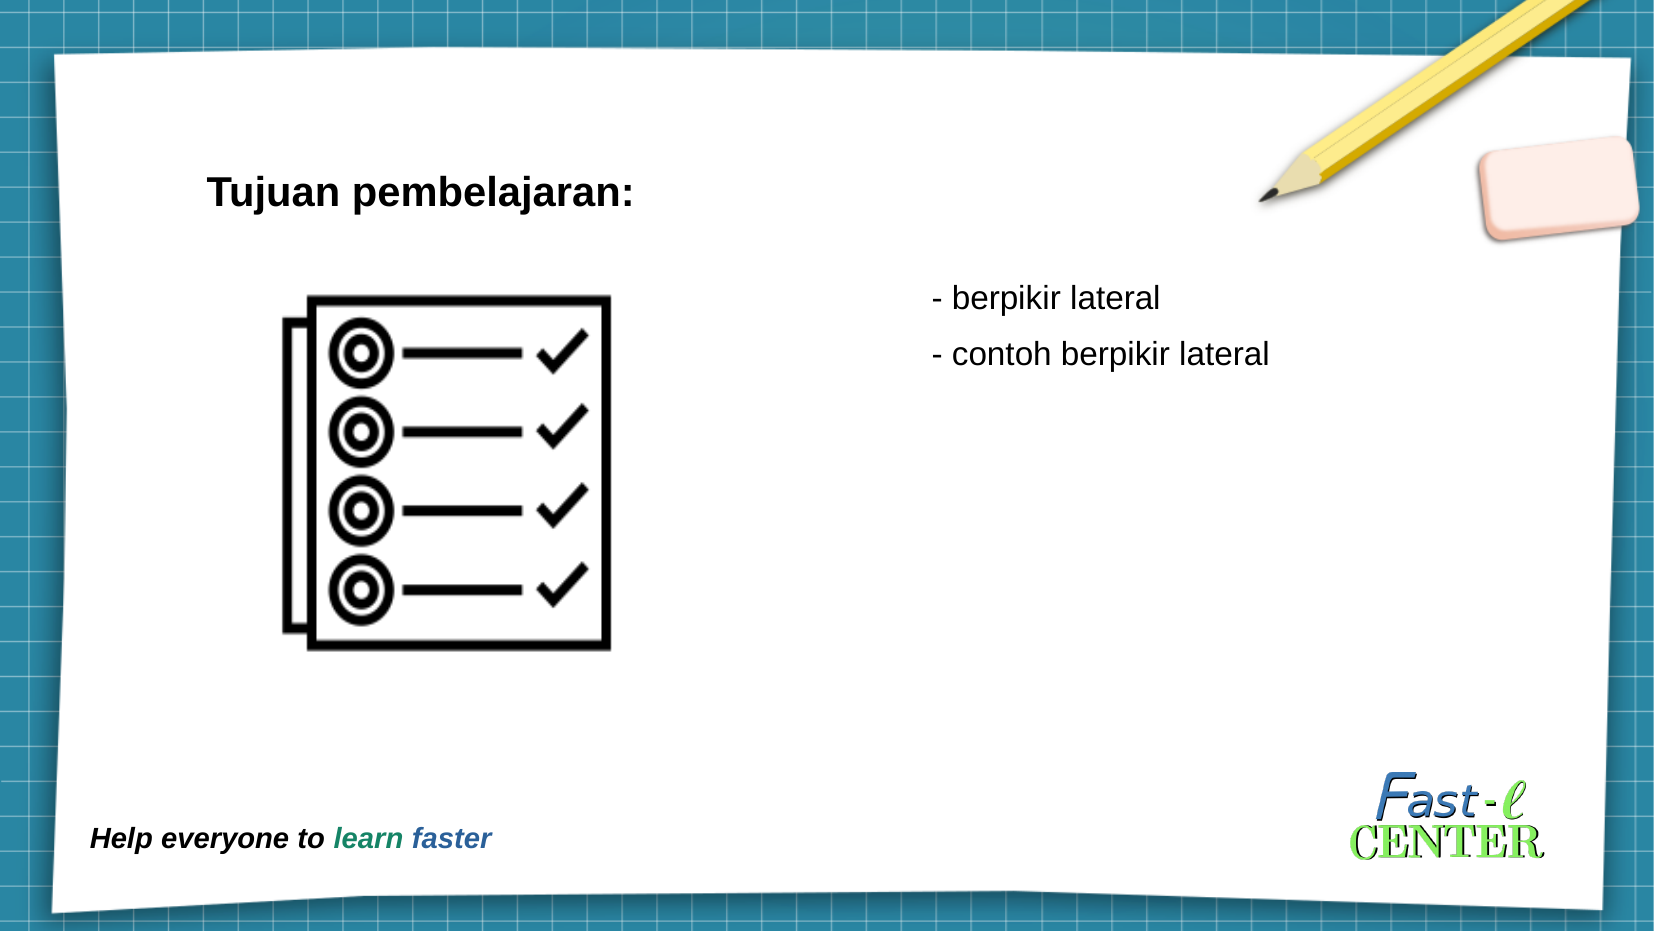

Tujuan pembelajaran:
- berpikir lateral
- contoh berpikir lateral
Help everyone to learn faster